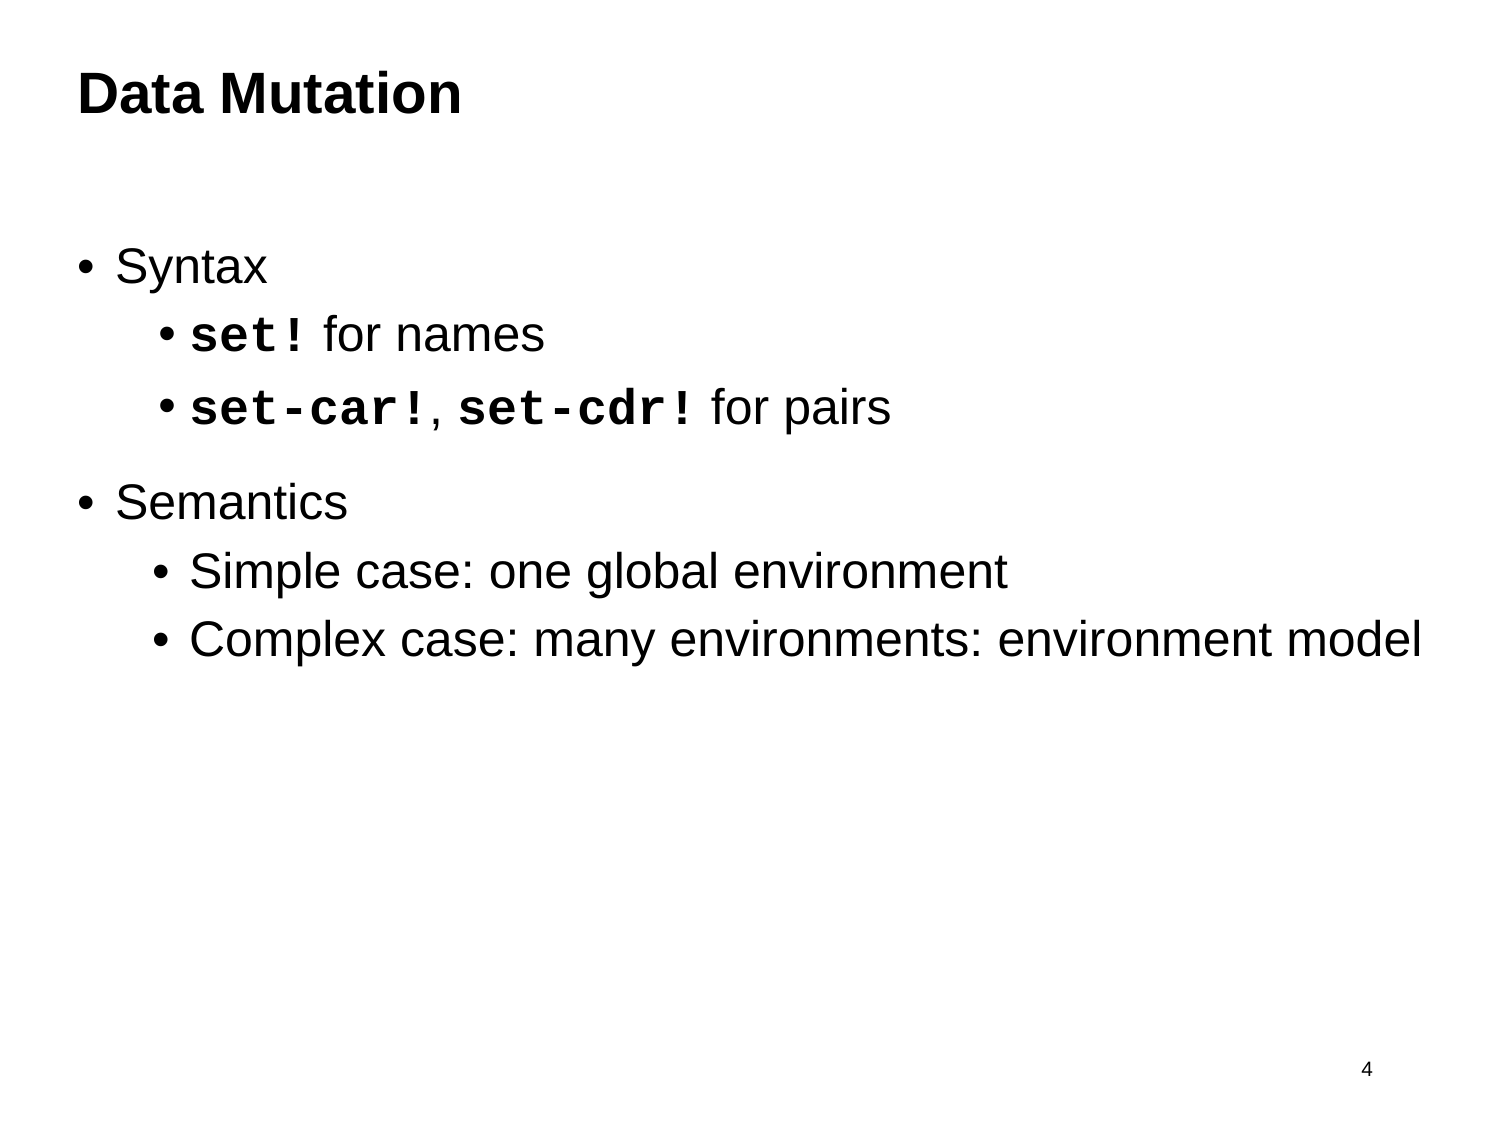

# Data Mutation
Syntax
set! for names
set-car!, set-cdr! for pairs
Semantics
Simple case: one global environment
Complex case: many environments: environment model
4